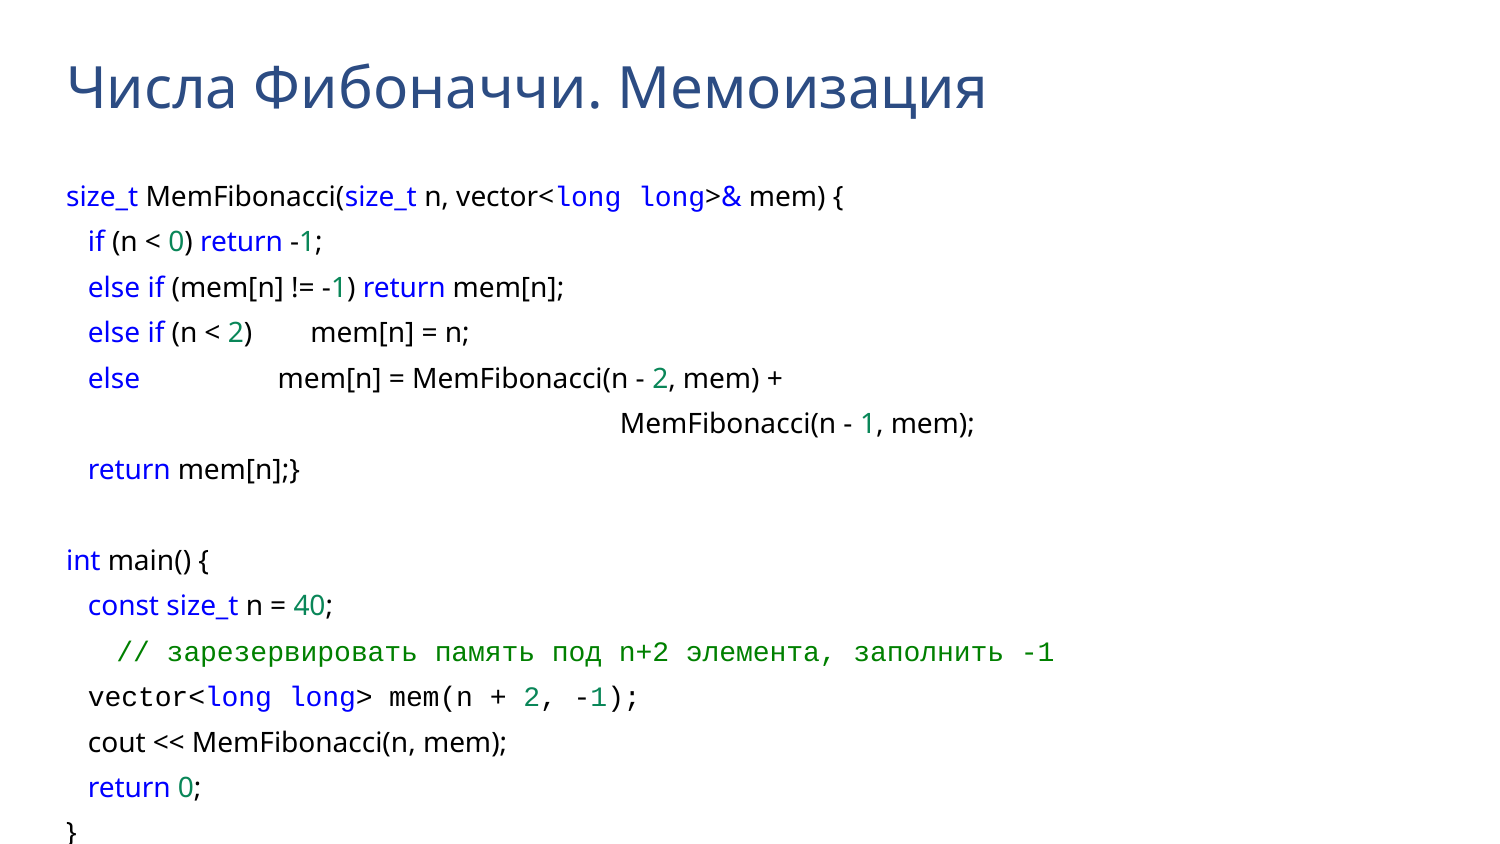

# Числа Фибоначчи. Мемоизация
size_t MemFibonacci(size_t n, vector<long long>& mem) {
 if (n < 0) return -1;
 else if (mem[n] != -1) return mem[n];
 else if (n < 2) mem[n] = n;
 else mem[n] = MemFibonacci(n - 2, mem) +
							 MemFibonacci(n - 1, mem);
 return mem[n];}
int main() {
 const size_t n = 40;
 // зарезервировать память под n+2 элемента, заполнить -1
 vector<long long> mem(n + 2, -1);
 cout << MemFibonacci(n, mem);
 return 0;
}